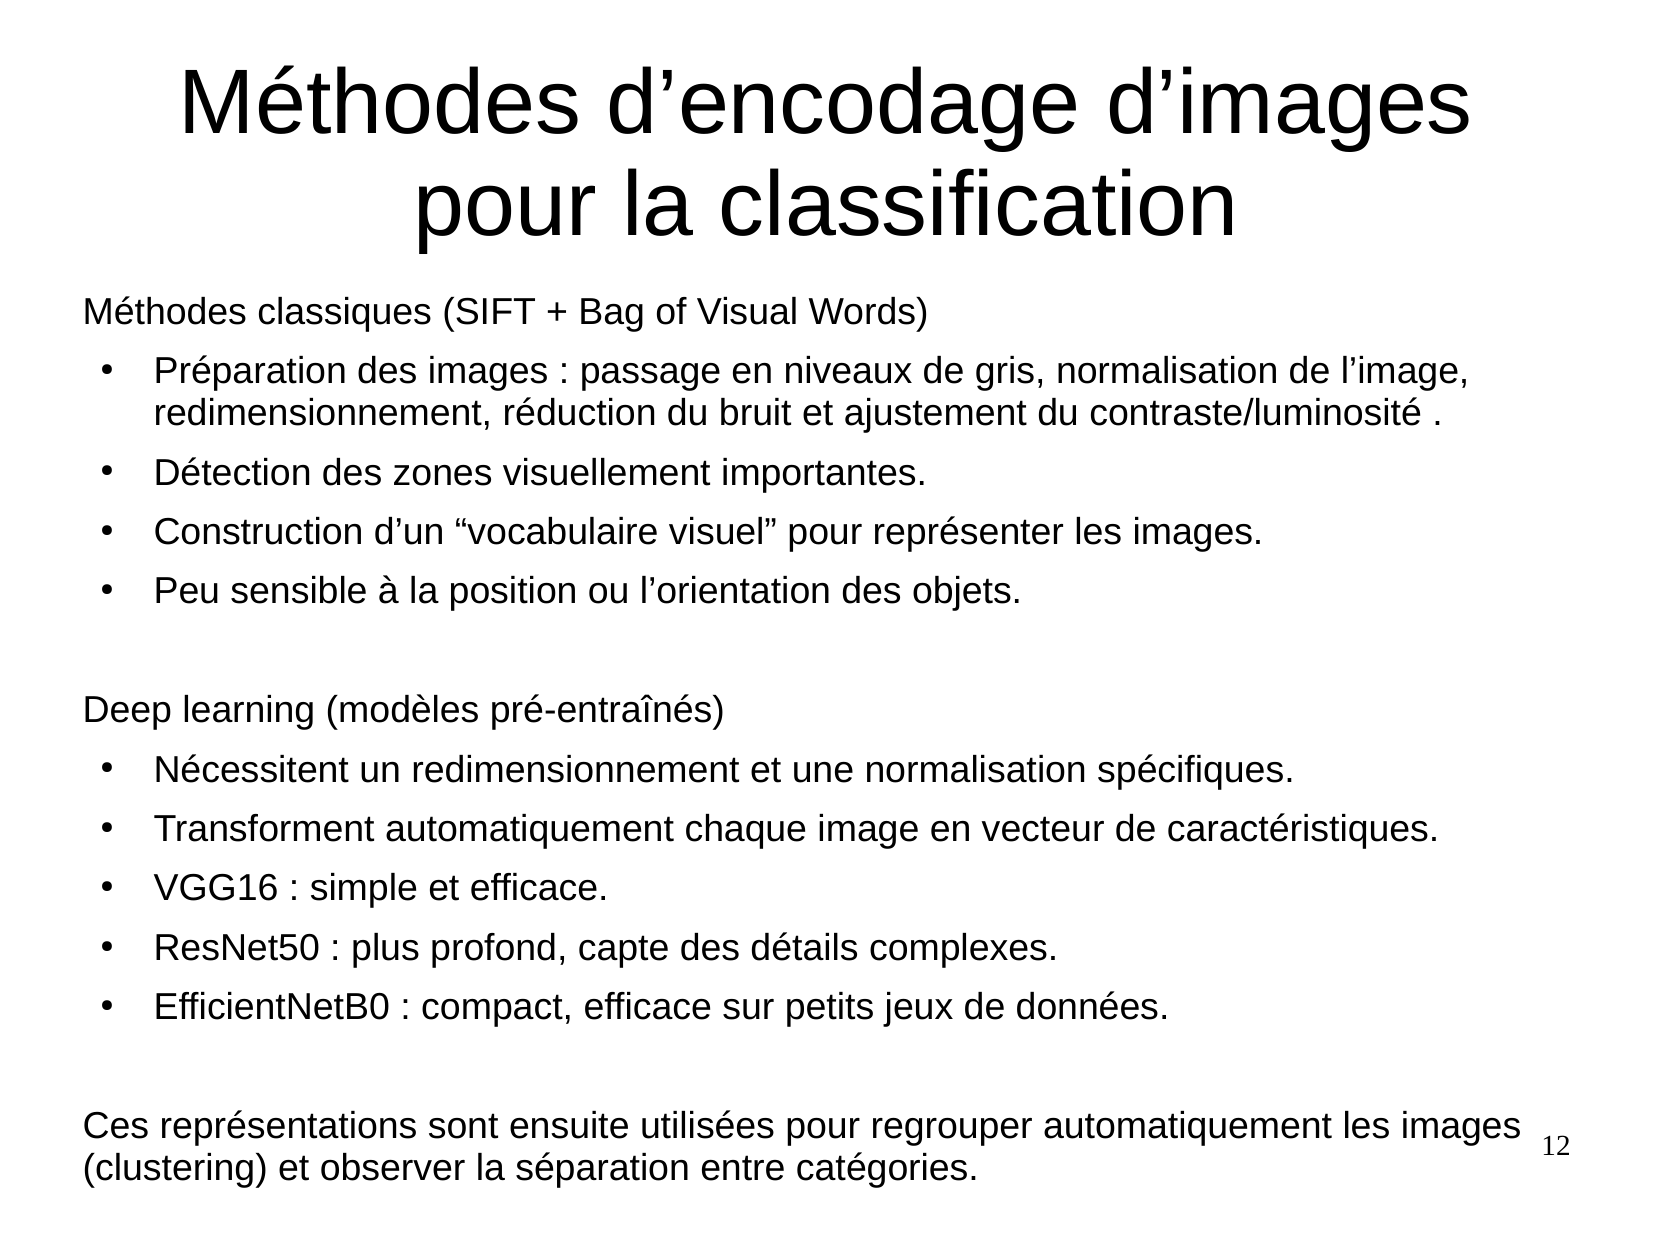

# Méthodes d’encodage d’images pour la classification
Méthodes classiques (SIFT + Bag of Visual Words)
Préparation des images : passage en niveaux de gris, normalisation de l’image, redimensionnement, réduction du bruit et ajustement du contraste/luminosité .
Détection des zones visuellement importantes.
Construction d’un “vocabulaire visuel” pour représenter les images.
Peu sensible à la position ou l’orientation des objets.
Deep learning (modèles pré-entraînés)
Nécessitent un redimensionnement et une normalisation spécifiques.
Transforment automatiquement chaque image en vecteur de caractéristiques.
VGG16 : simple et efficace.
ResNet50 : plus profond, capte des détails complexes.
EfficientNetB0 : compact, efficace sur petits jeux de données.
Ces représentations sont ensuite utilisées pour regrouper automatiquement les images (clustering) et observer la séparation entre catégories.
12